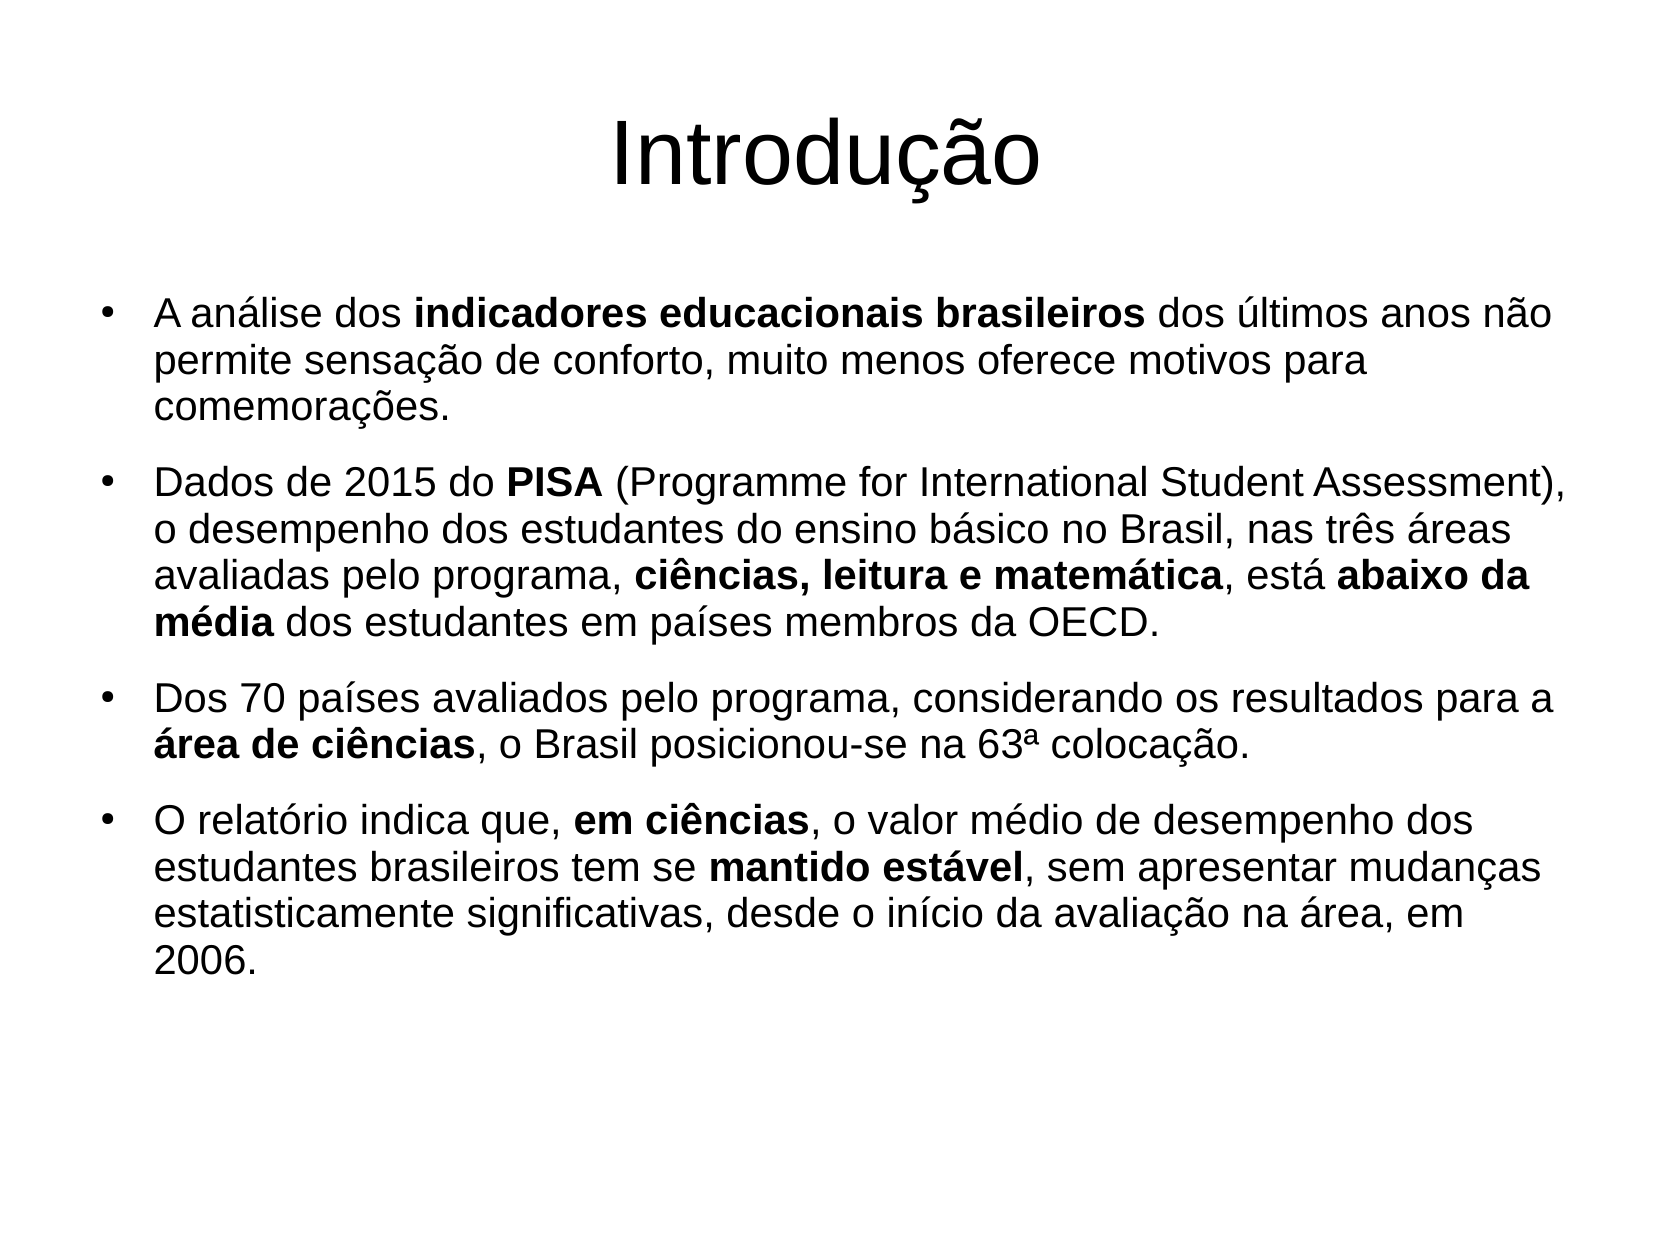

# Introdução
A análise dos indicadores educacionais brasileiros dos últimos anos não permite sensação de conforto, muito menos oferece motivos para comemorações.
Dados de 2015 do PISA (Programme for International Student Assessment), o desempenho dos estudantes do ensino básico no Brasil, nas três áreas avaliadas pelo programa, ciências, leitura e matemática, está abaixo da média dos estudantes em países membros da OECD.
Dos 70 países avaliados pelo programa, considerando os resultados para a área de ciências, o Brasil posicionou-se na 63ª colocação.
O relatório indica que, em ciências, o valor médio de desempenho dos estudantes brasileiros tem se mantido estável, sem apresentar mudanças estatisticamente significativas, desde o início da avaliação na área, em 2006.